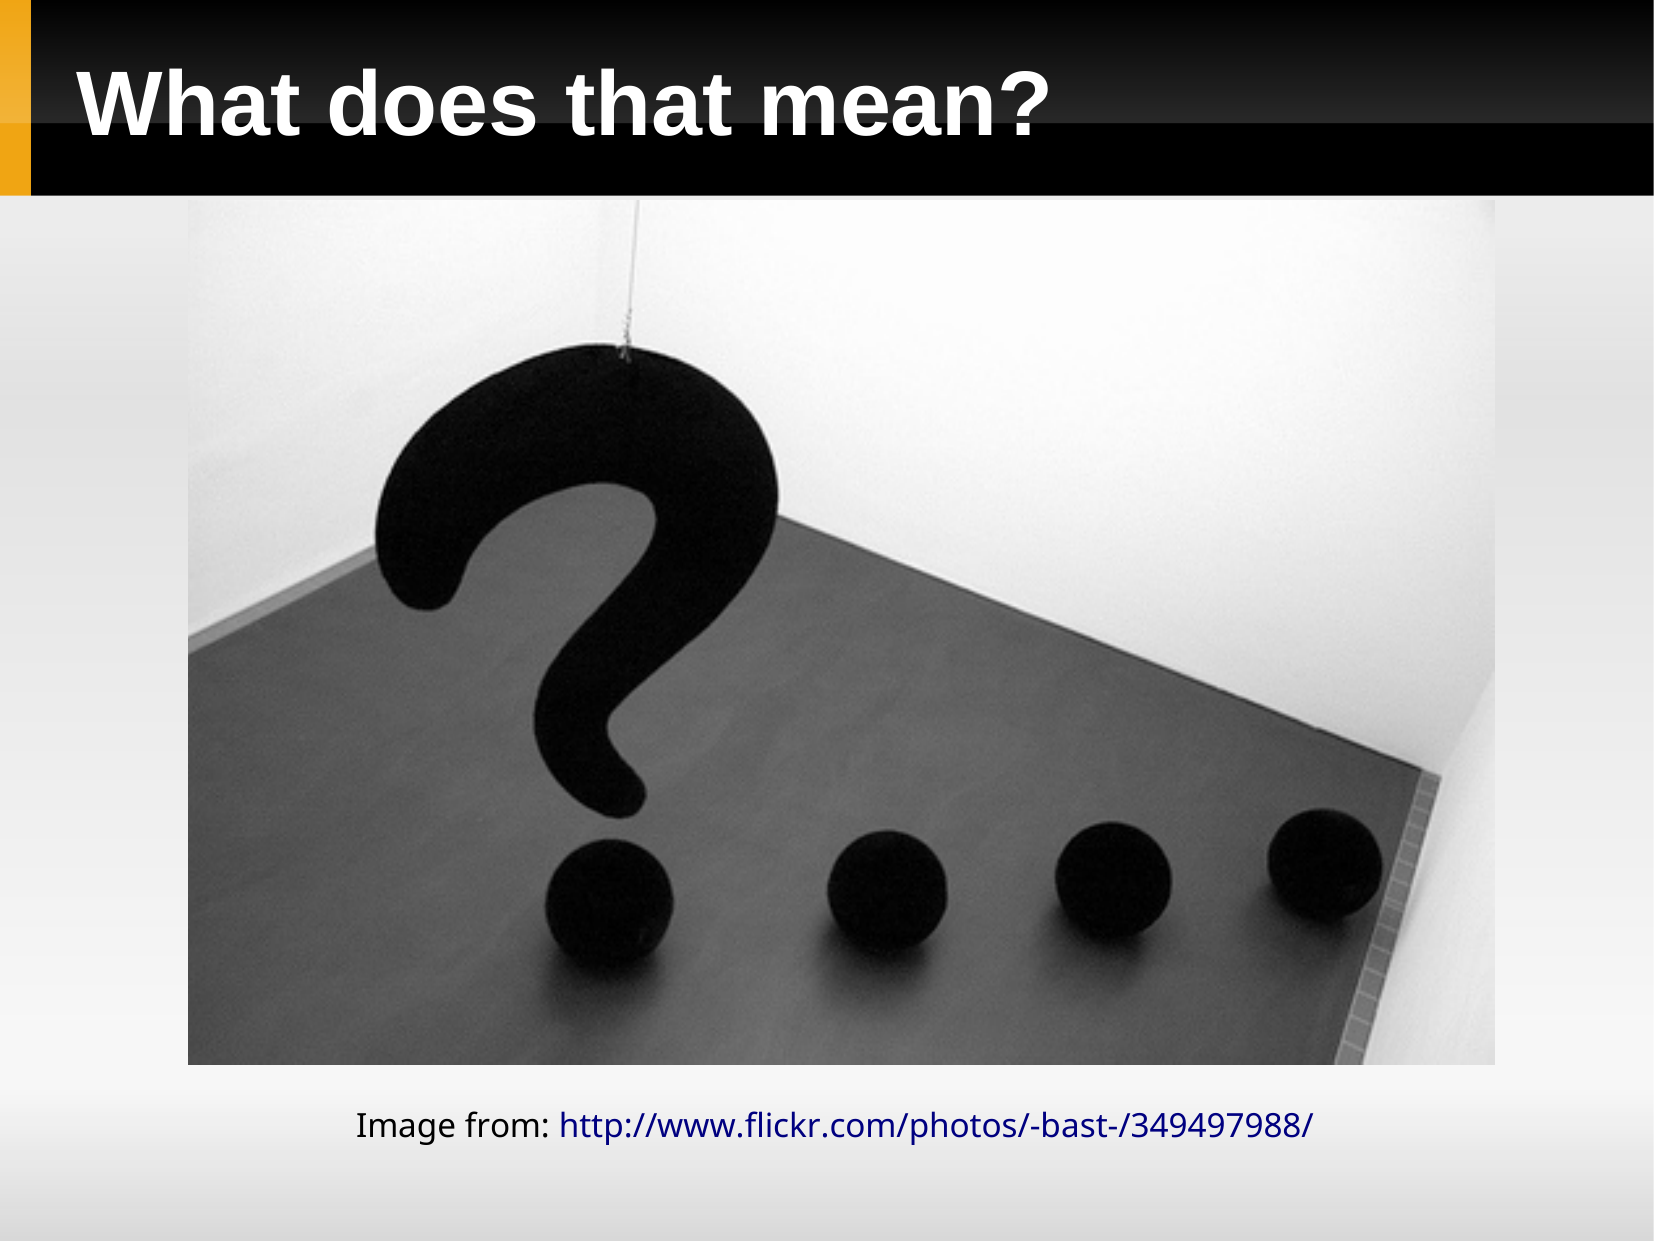

# What does that mean?
Image from: http://www.flickr.com/photos/-bast-/349497988/